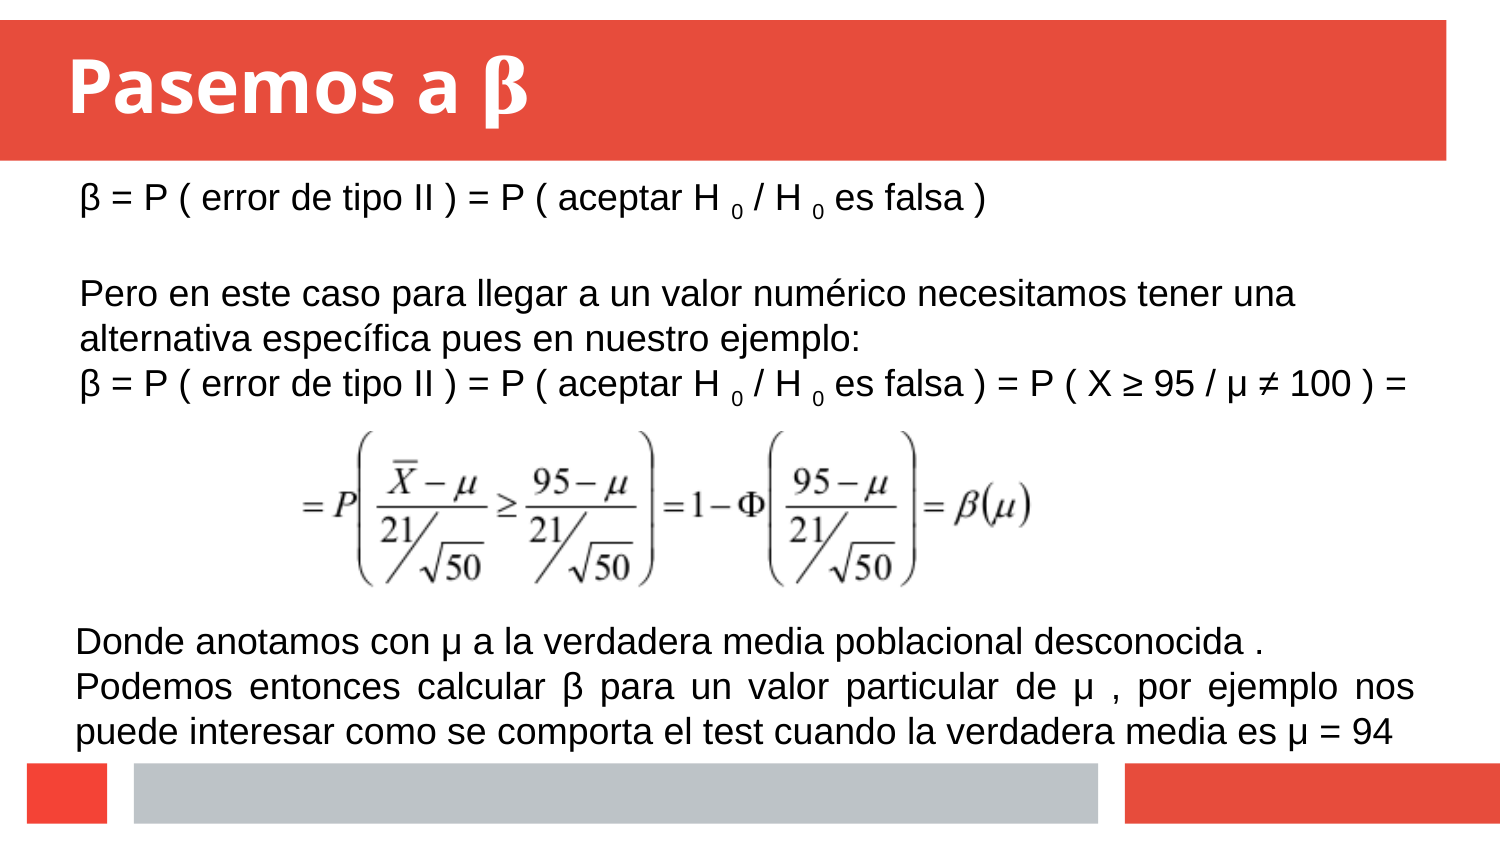

# Pasemos a 𝛃
β = P ( error de tipo II ) = P ( aceptar H 0 / H 0 es falsa )
Pero en este caso para llegar a un valor numérico necesitamos tener una alternativa específica pues en nuestro ejemplo:
β = P ( error de tipo II ) = P ( aceptar H 0 / H 0 es falsa ) = P ( X ≥ 95 / μ ≠ 100 ) =
Donde anotamos con μ a la verdadera media poblacional desconocida .
Podemos entonces calcular β para un valor particular de μ , por ejemplo nos puede interesar como se comporta el test cuando la verdadera media es μ = 94